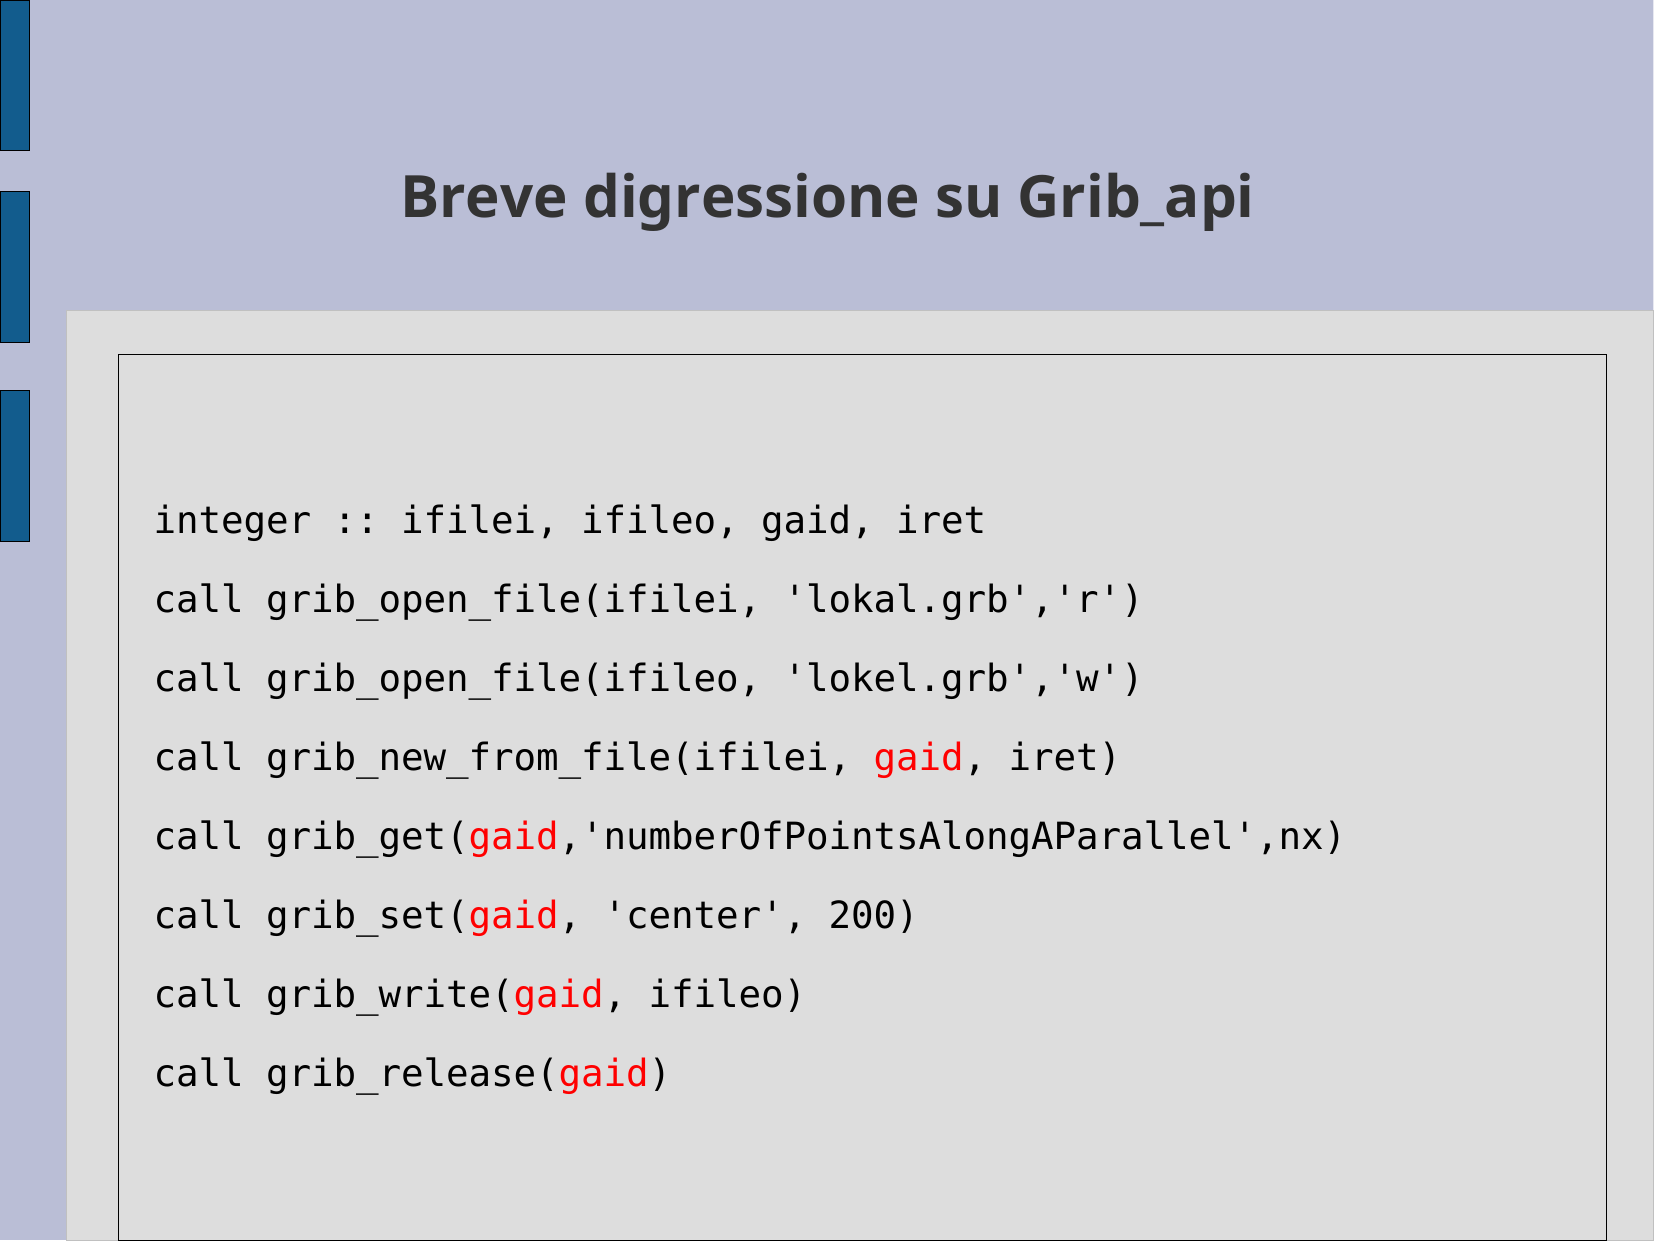

# Breve digressione su Grib_api
integer :: ifilei, ifileo, gaid, iret
call grib_open_file(ifilei, 'lokal.grb','r')
call grib_open_file(ifileo, 'lokel.grb','w')
call grib_new_from_file(ifilei, gaid, iret)
call grib_get(gaid,'numberOfPointsAlongAParallel',nx)
call grib_set(gaid, 'center', 200)
call grib_write(gaid, ifileo)
call grib_release(gaid)